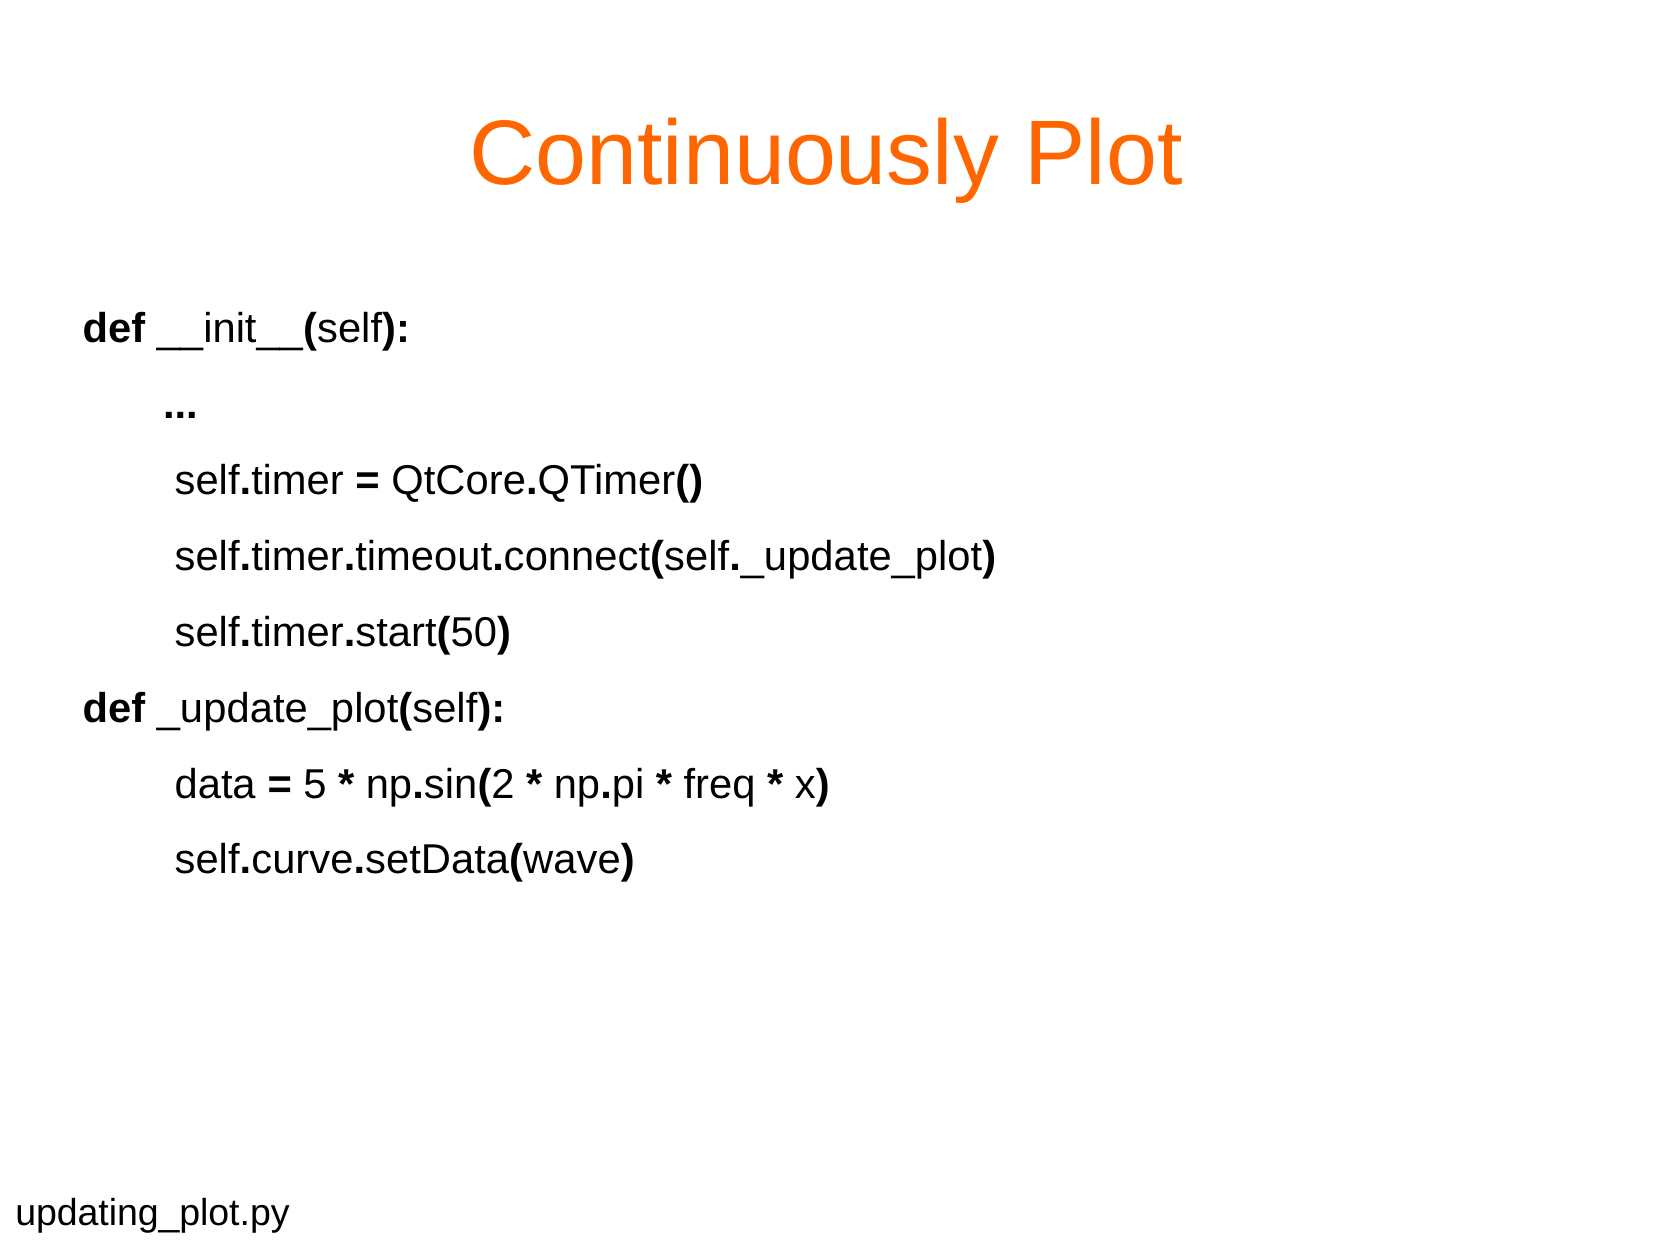

Continuously Plot
def __init__(self):
 ...
 self.timer = QtCore.QTimer()
 self.timer.timeout.connect(self._update_plot)
 self.timer.start(50)
def _update_plot(self):
 data = 5 * np.sin(2 * np.pi * freq * x)
 self.curve.setData(wave)
#
updating_plot.py